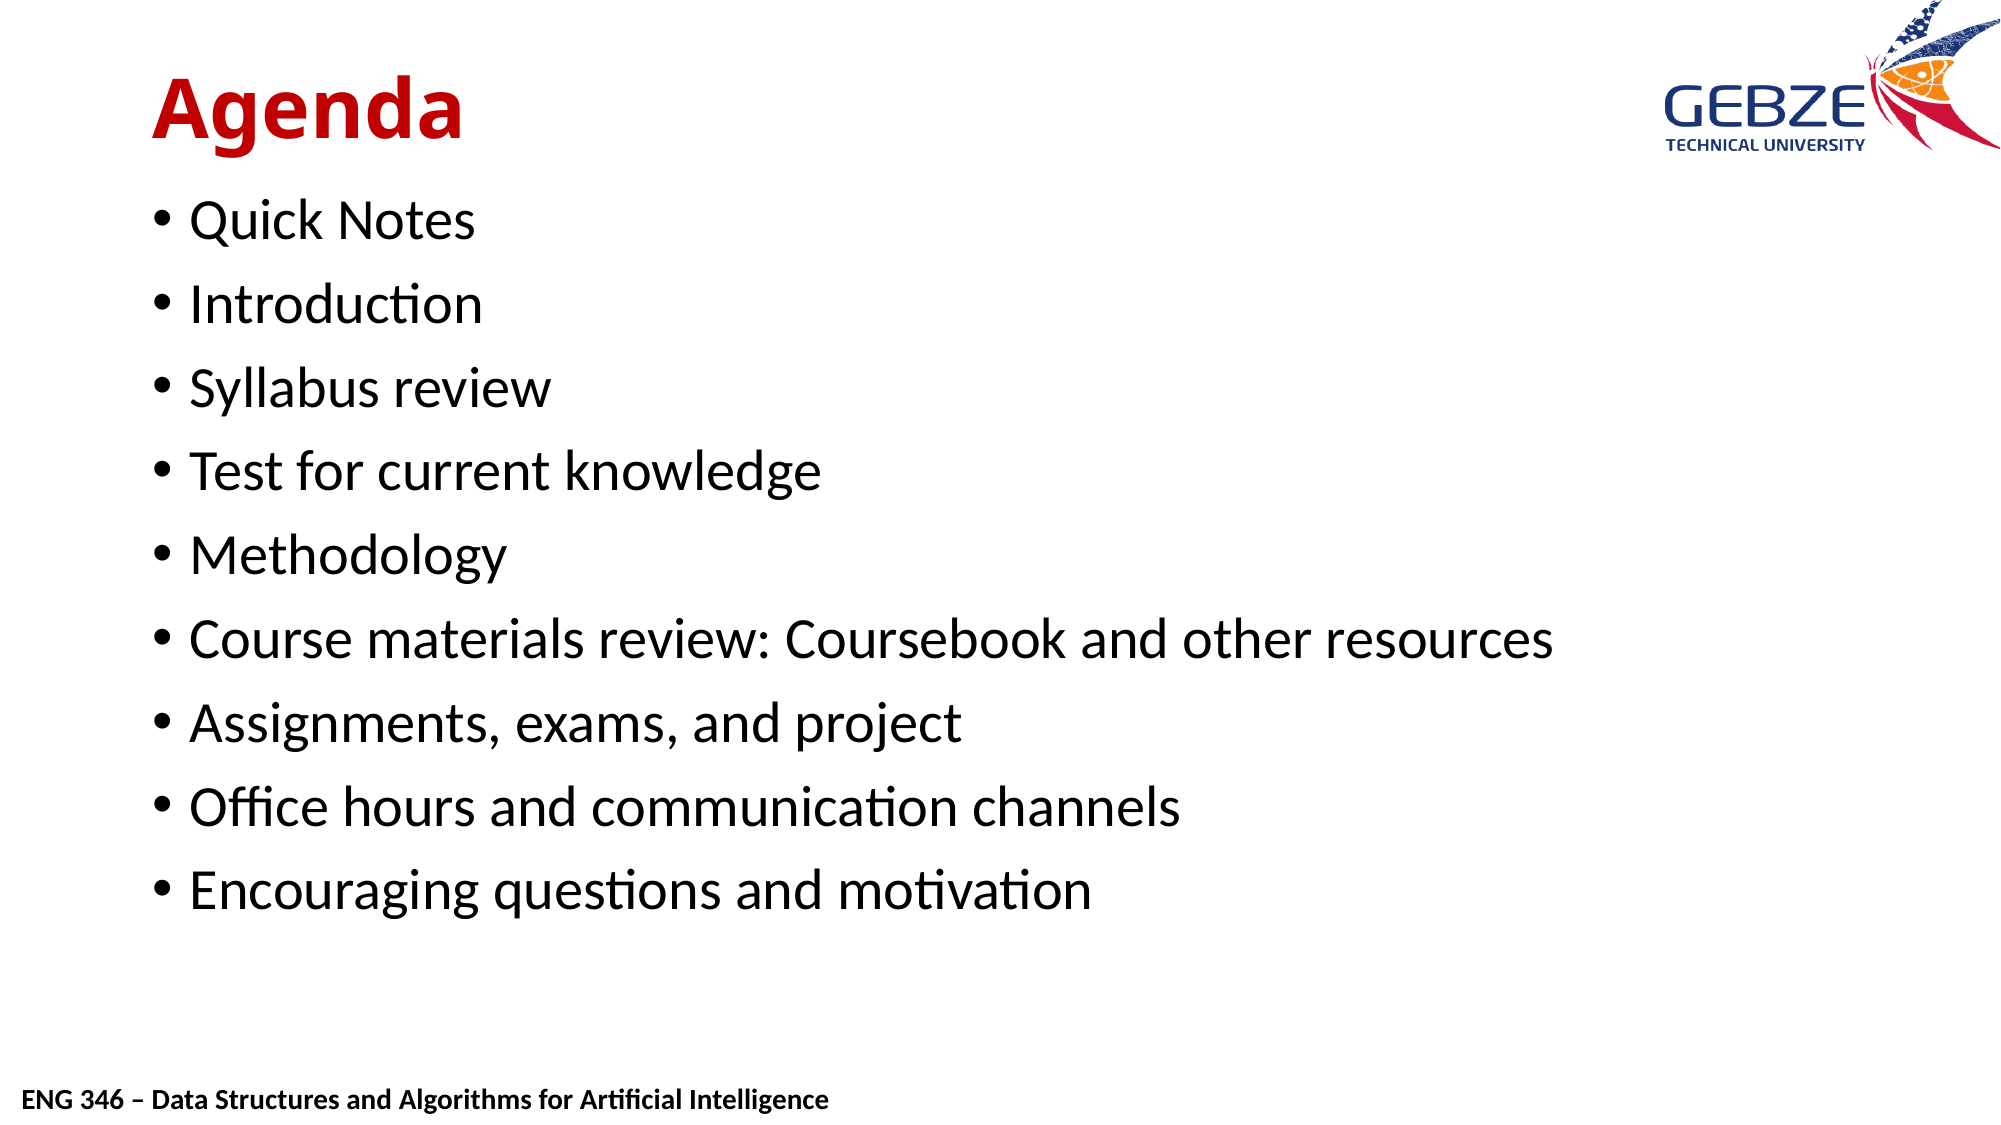

# Agenda
Quick Notes
Introduction
Syllabus review
Test for current knowledge
Methodology
Course materials review: Coursebook and other resources
Assignments, exams, and project
Office hours and communication channels
Encouraging questions and motivation